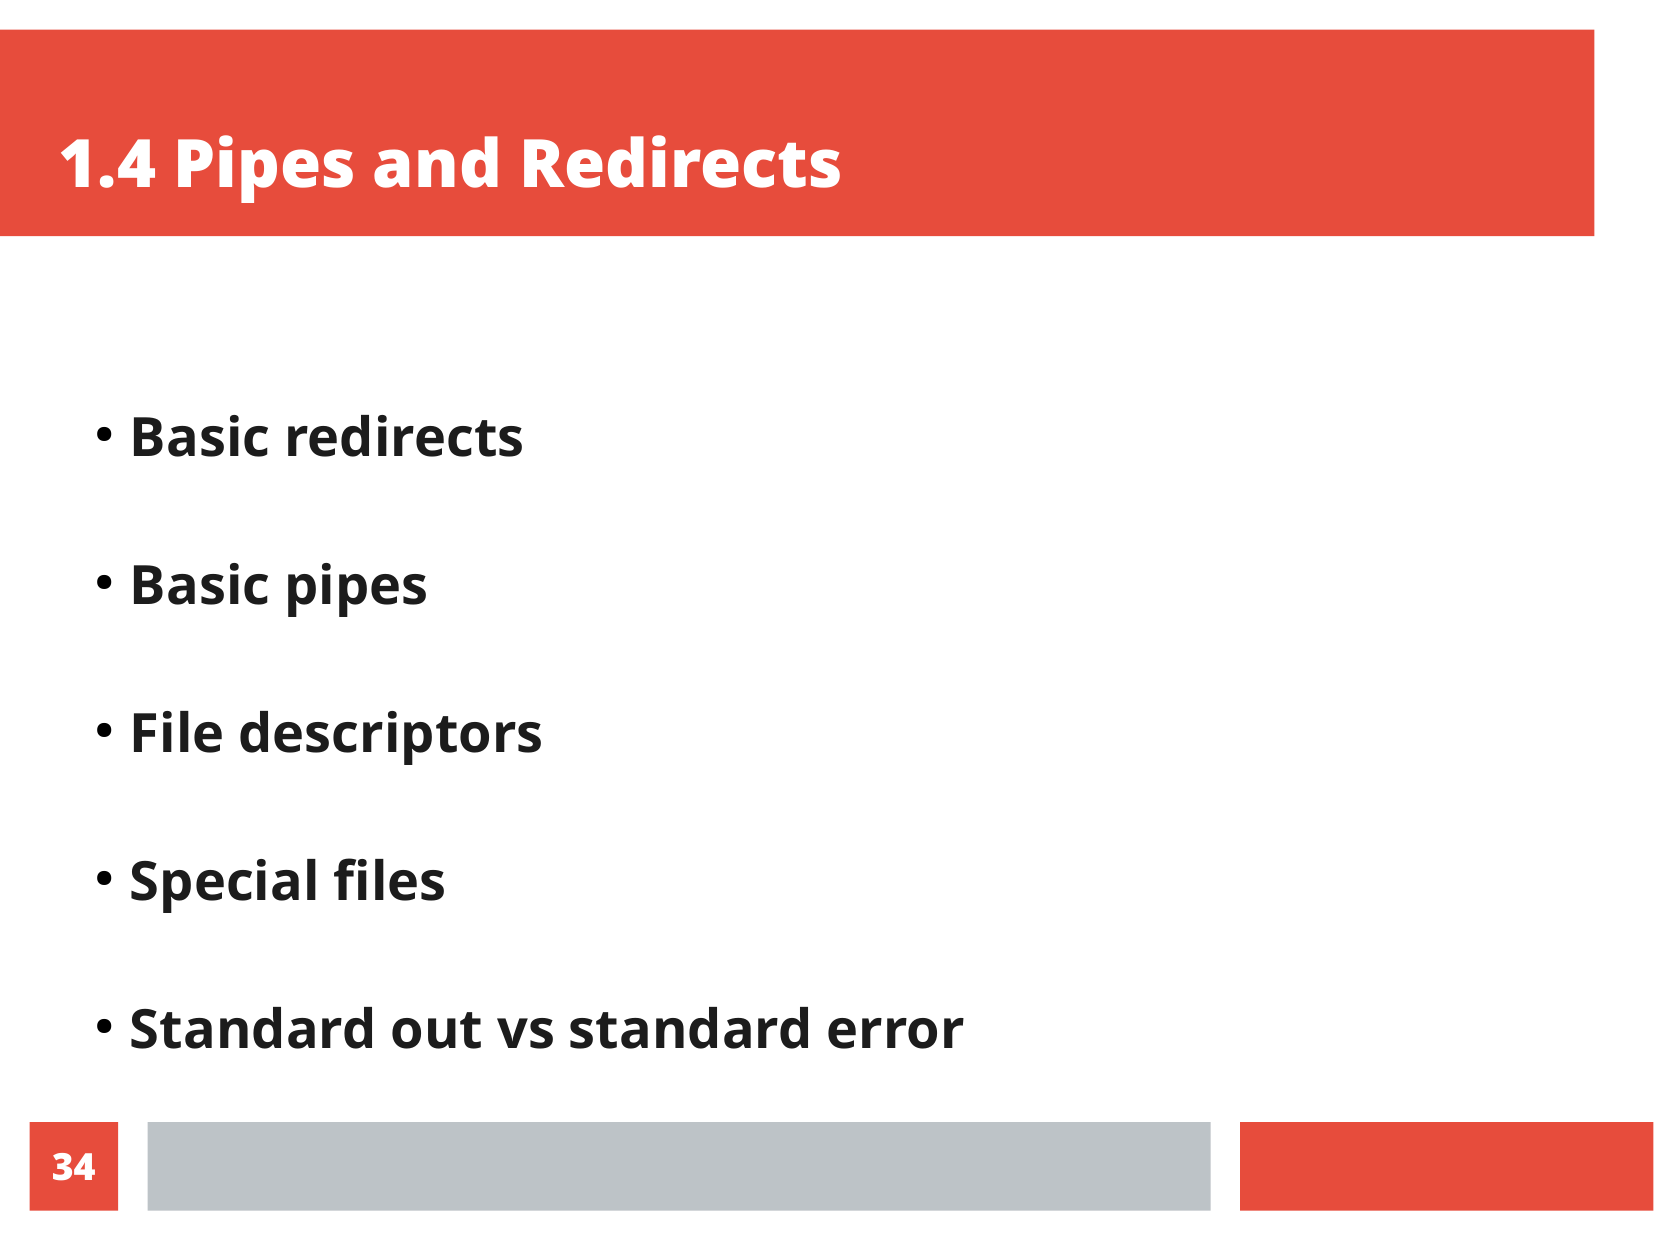

# 1.4 Pipes and Redirects
Basic redirects
Basic pipes
File descriptors
Special files
Standard out vs standard error
34